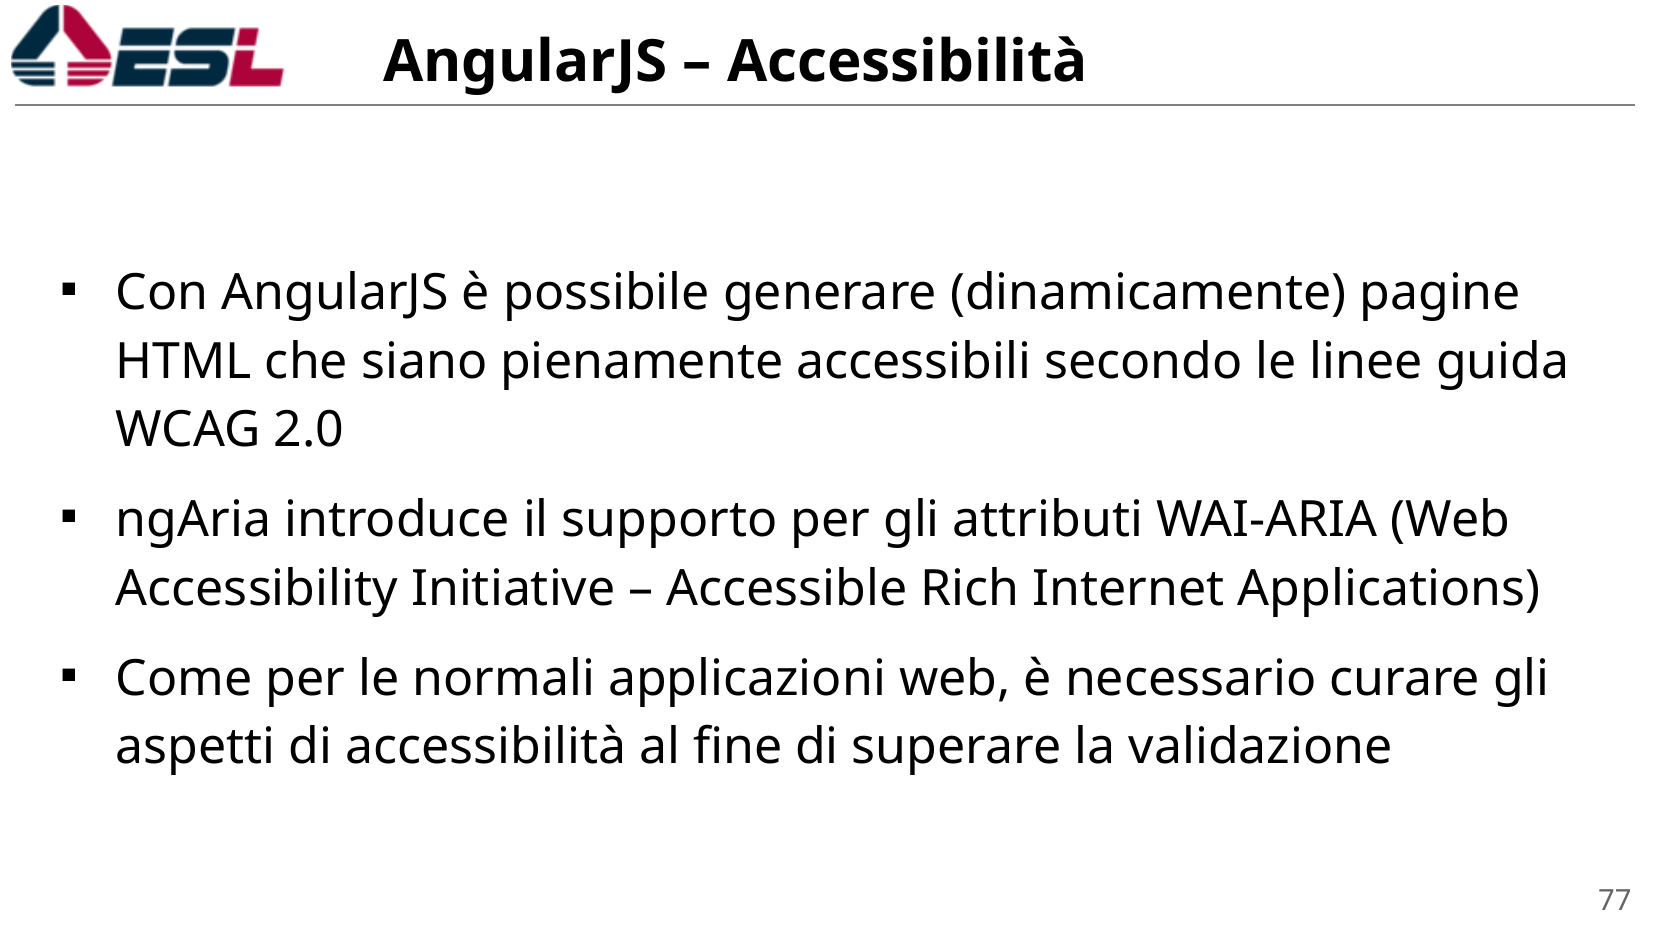

# AngularJS – Accessibilità
Con AngularJS è possibile generare (dinamicamente) pagine HTML che siano pienamente accessibili secondo le linee guida WCAG 2.0
ngAria introduce il supporto per gli attributi WAI-ARIA (Web Accessibility Initiative – Accessible Rich Internet Applications)
Come per le normali applicazioni web, è necessario curare gli aspetti di accessibilità al fine di superare la validazione